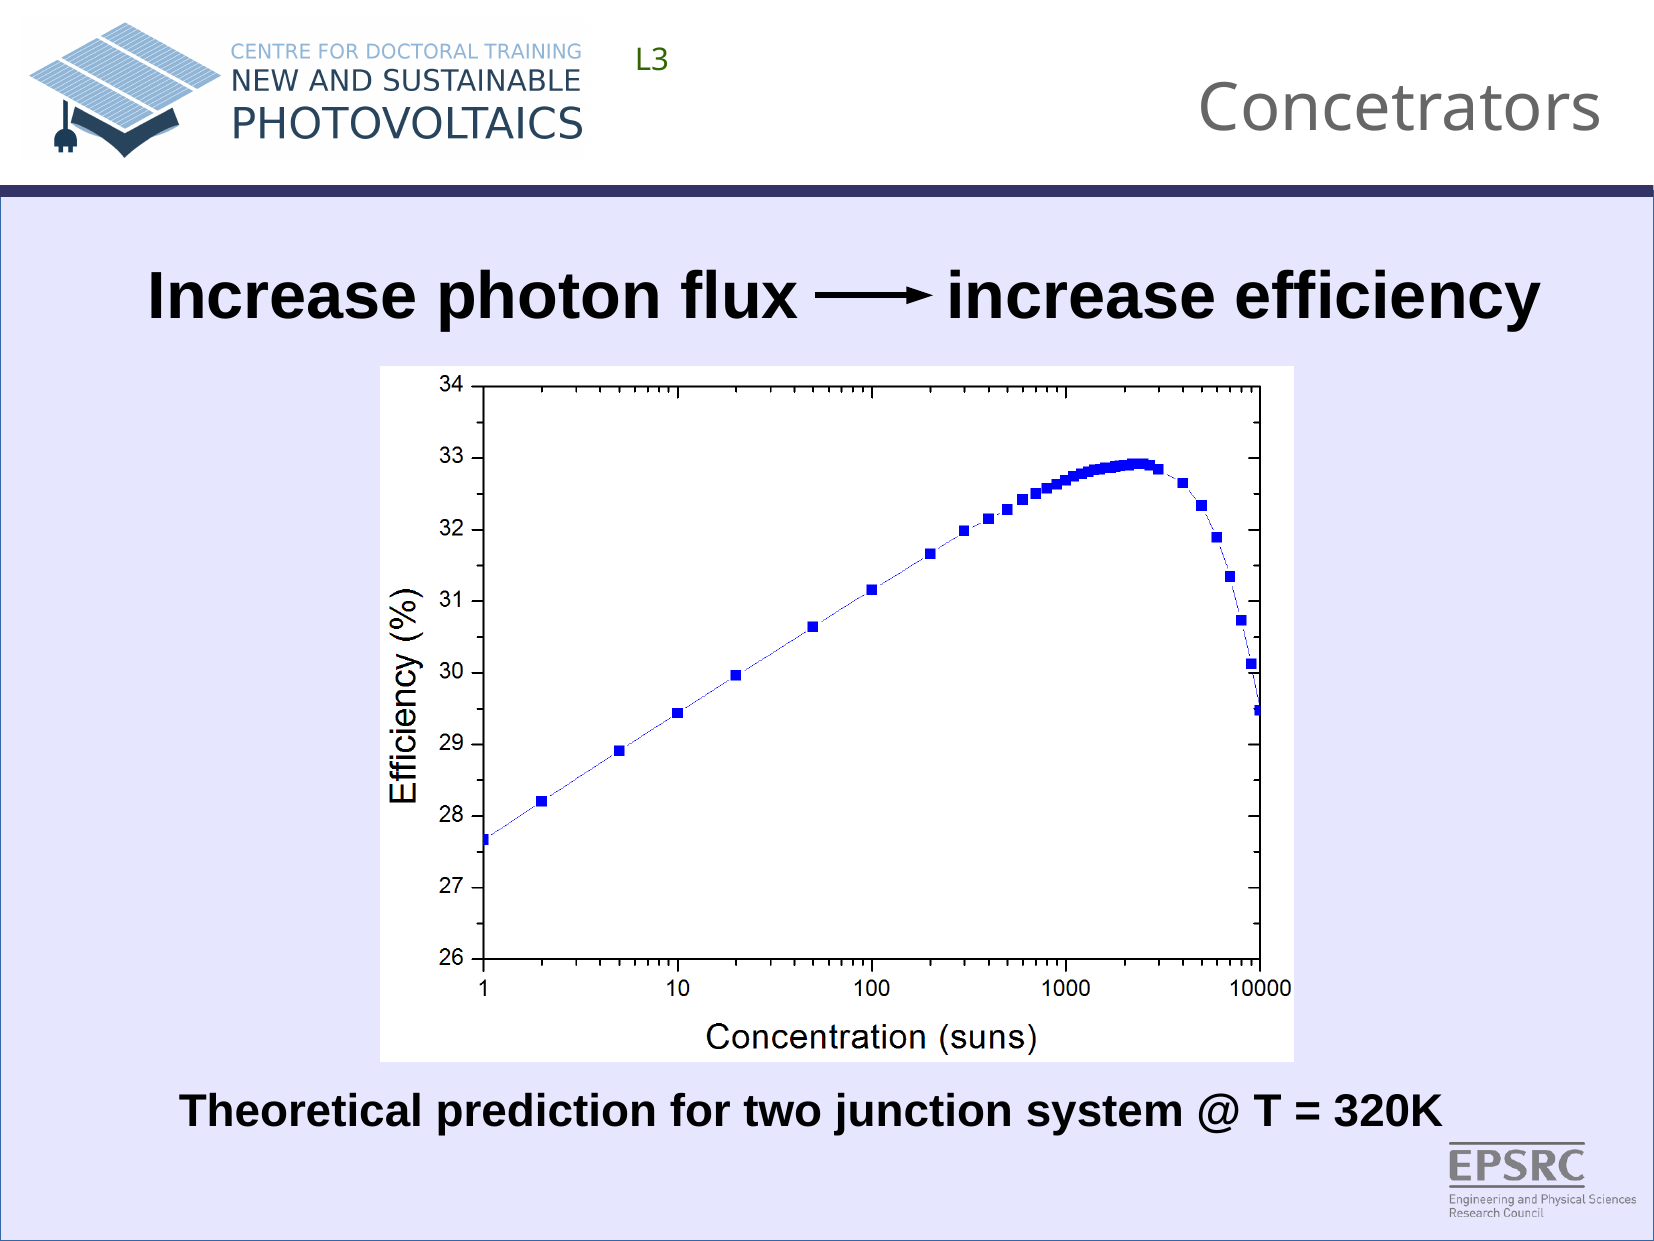

L3
Concetrators
Increase photon flux increase efficiency
Theoretical prediction for two junction system @ T = 320K